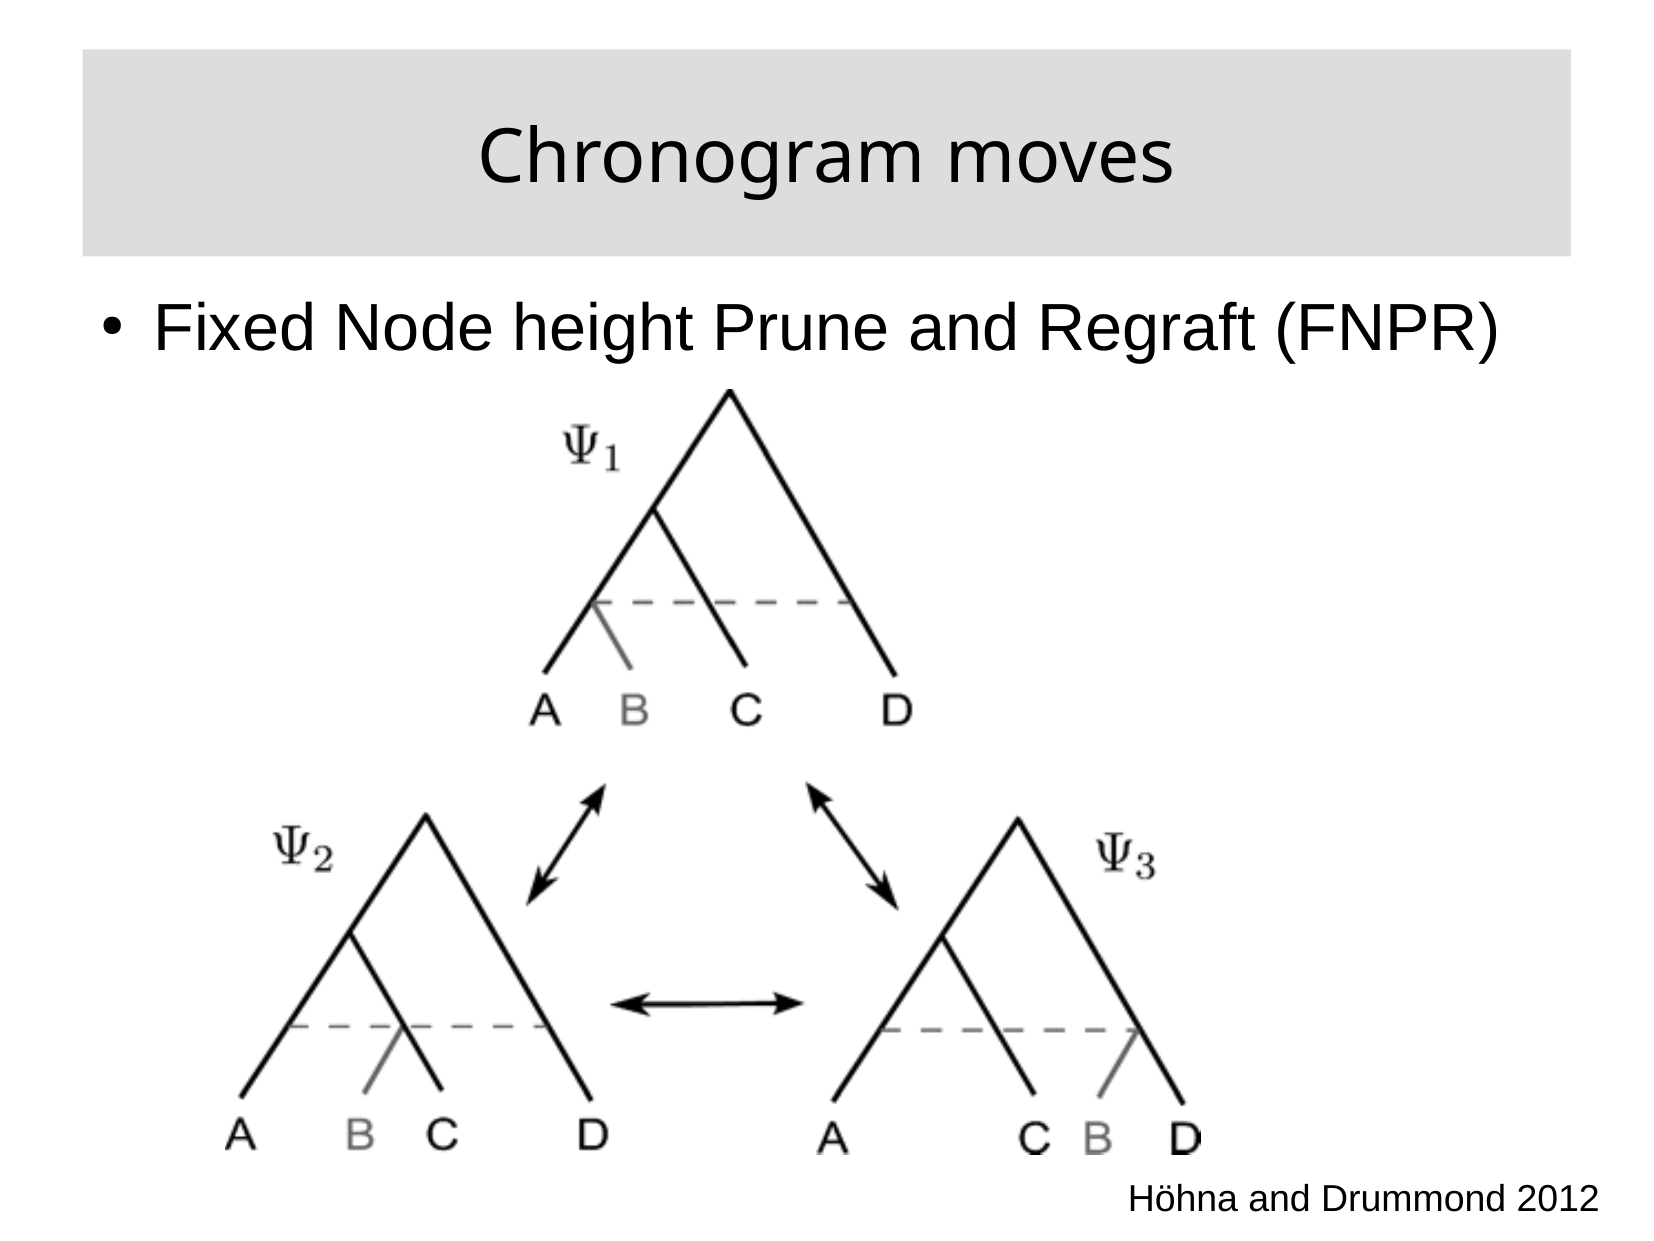

# Chronogram moves
Fixed Node height Prune and Regraft (FNPR)
Höhna and Drummond 2012